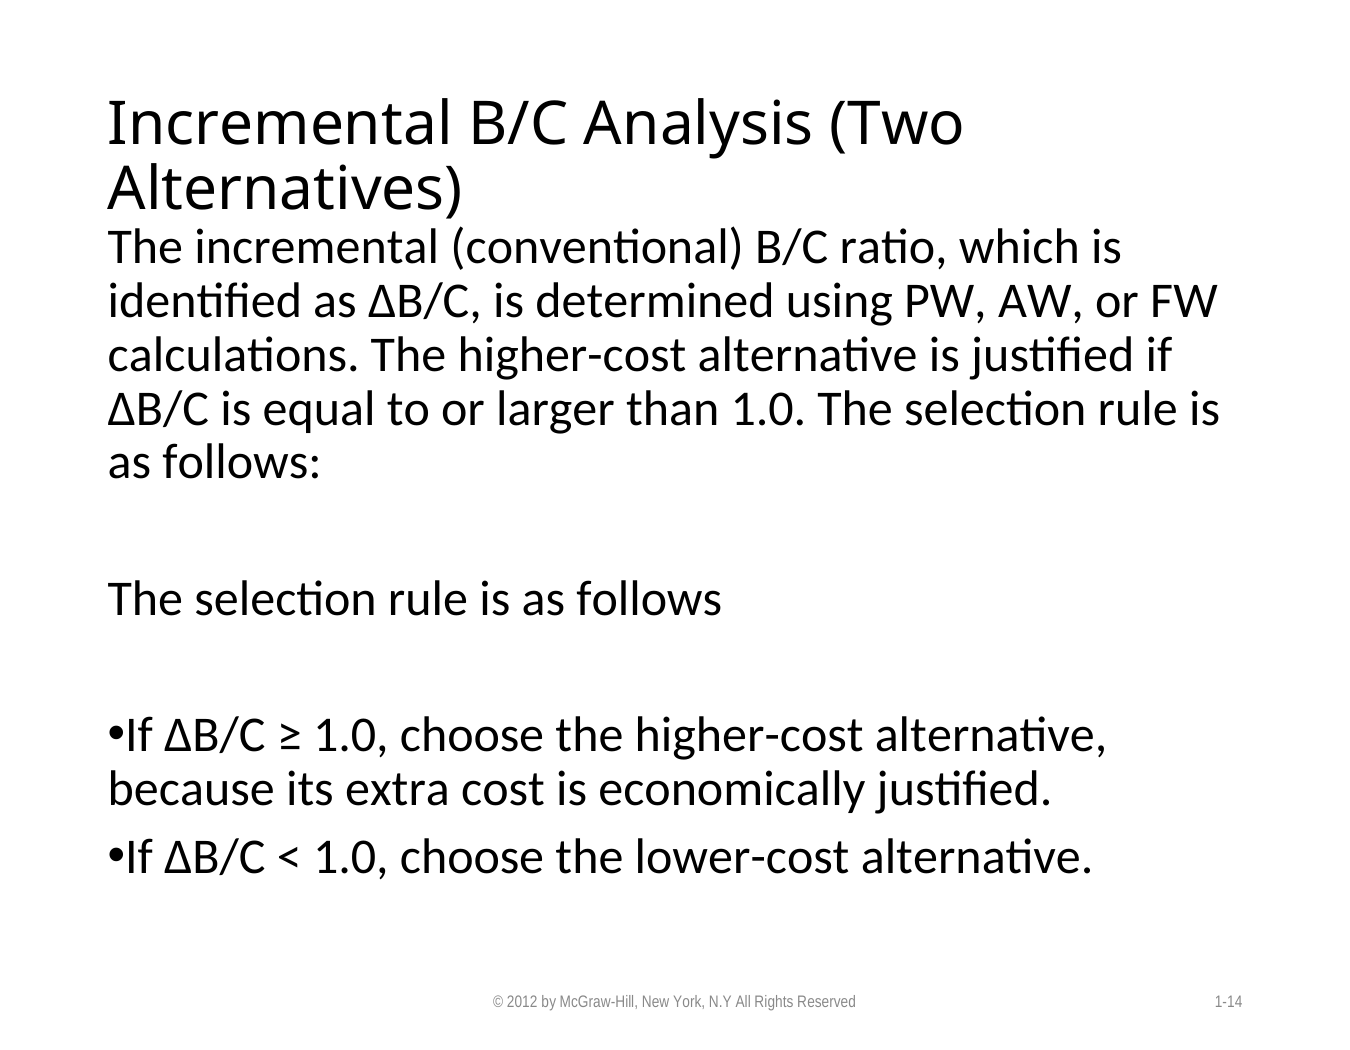

# Incremental B/C Analysis (Two Alternatives)
The incremental (conventional) B/C ratio, which is identified as ΔB/C, is determined using PW, AW, or FW calculations. The higher-cost alternative is justified if ΔB/C is equal to or larger than 1.0. The selection rule is as follows:
The selection rule is as follows
If ΔB/C ≥ 1.0, choose the higher-cost alternative, because its extra cost is economically justified.
If ΔB/C < 1.0, choose the lower-cost alternative.
© 2012 by McGraw-Hill, New York, N.Y All Rights Reserved